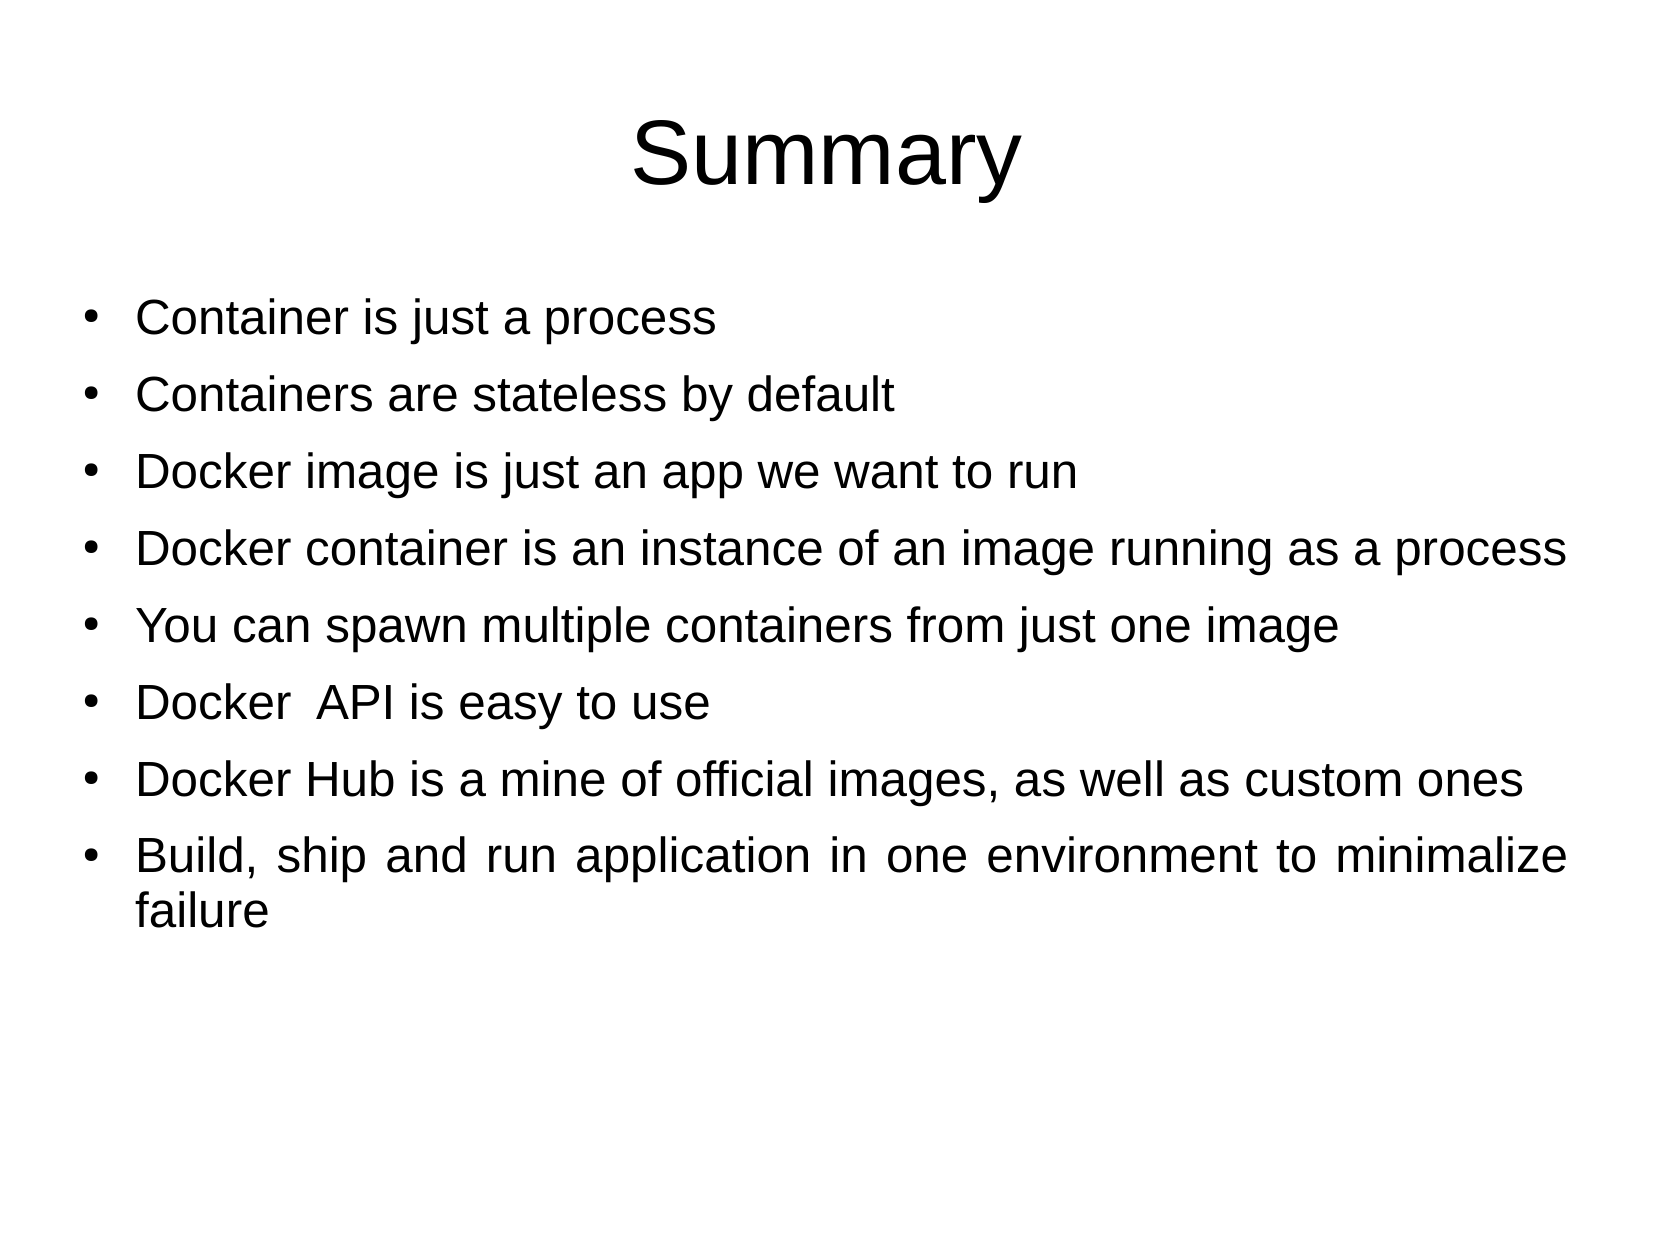

# Summary
Container is just a process
Containers are stateless by default
Docker image is just an app we want to run
Docker container is an instance of an image running as a process
You can spawn multiple containers from just one image
Docker API is easy to use
Docker Hub is a mine of official images, as well as custom ones
Build, ship and run application in one environment to minimalize failure